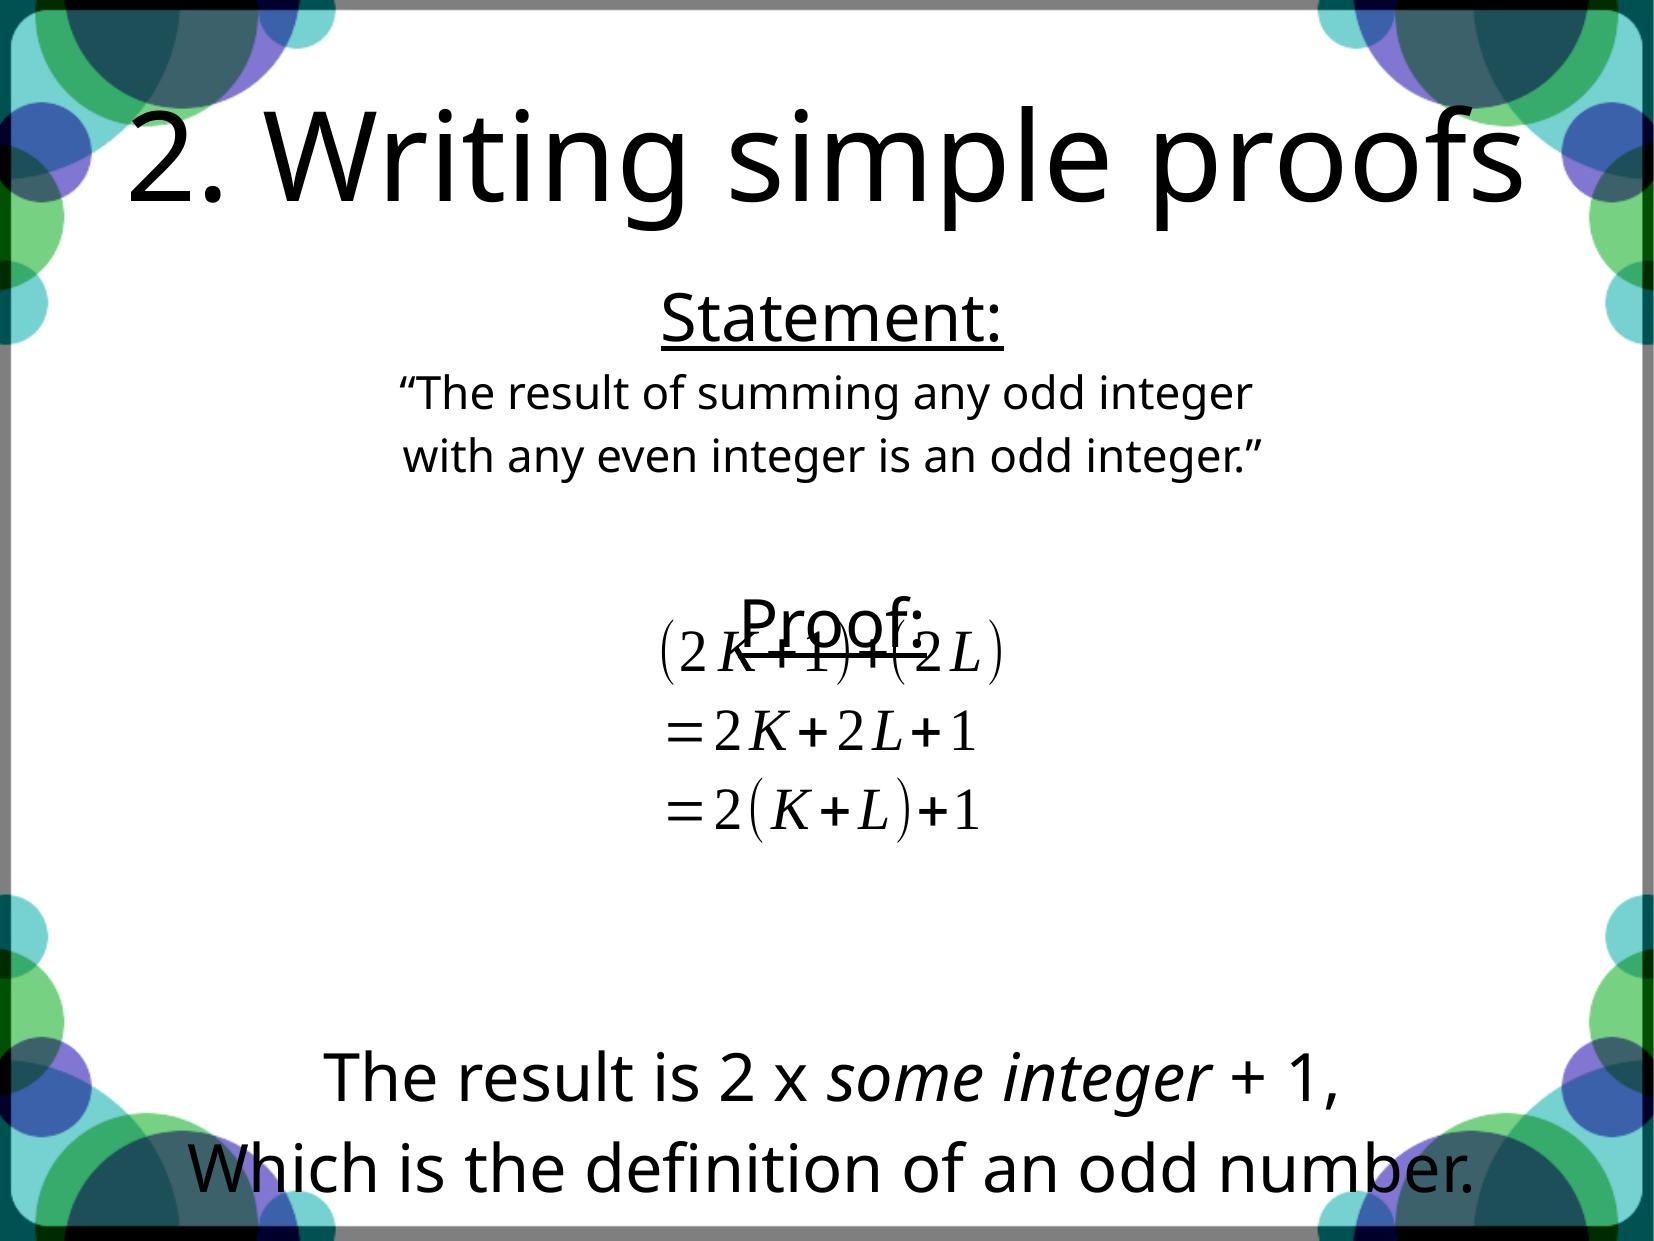

# 2. Writing simple proofs
Statement:
“The result of summing any odd integer
with any even integer is an odd integer.”
Proof:
The result is 2 x some integer + 1,
Which is the definition of an odd number.